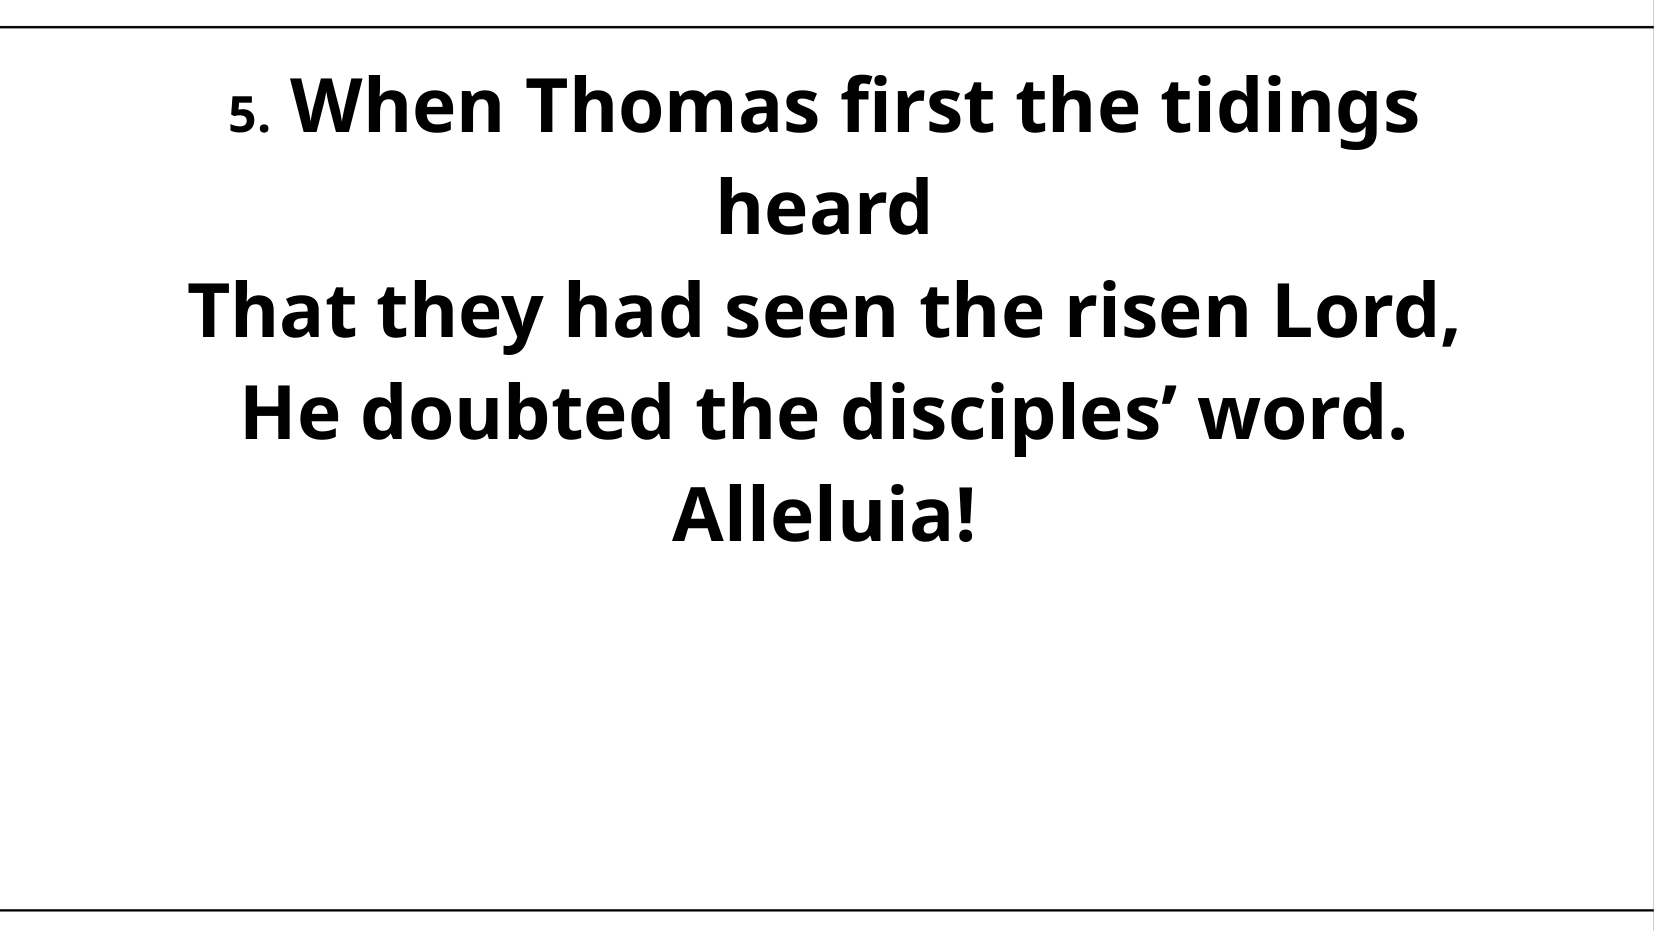

5. When Thomas first the tidings heard
That they had seen the risen Lord,
He doubted the disciples’ word.
Alleluia!